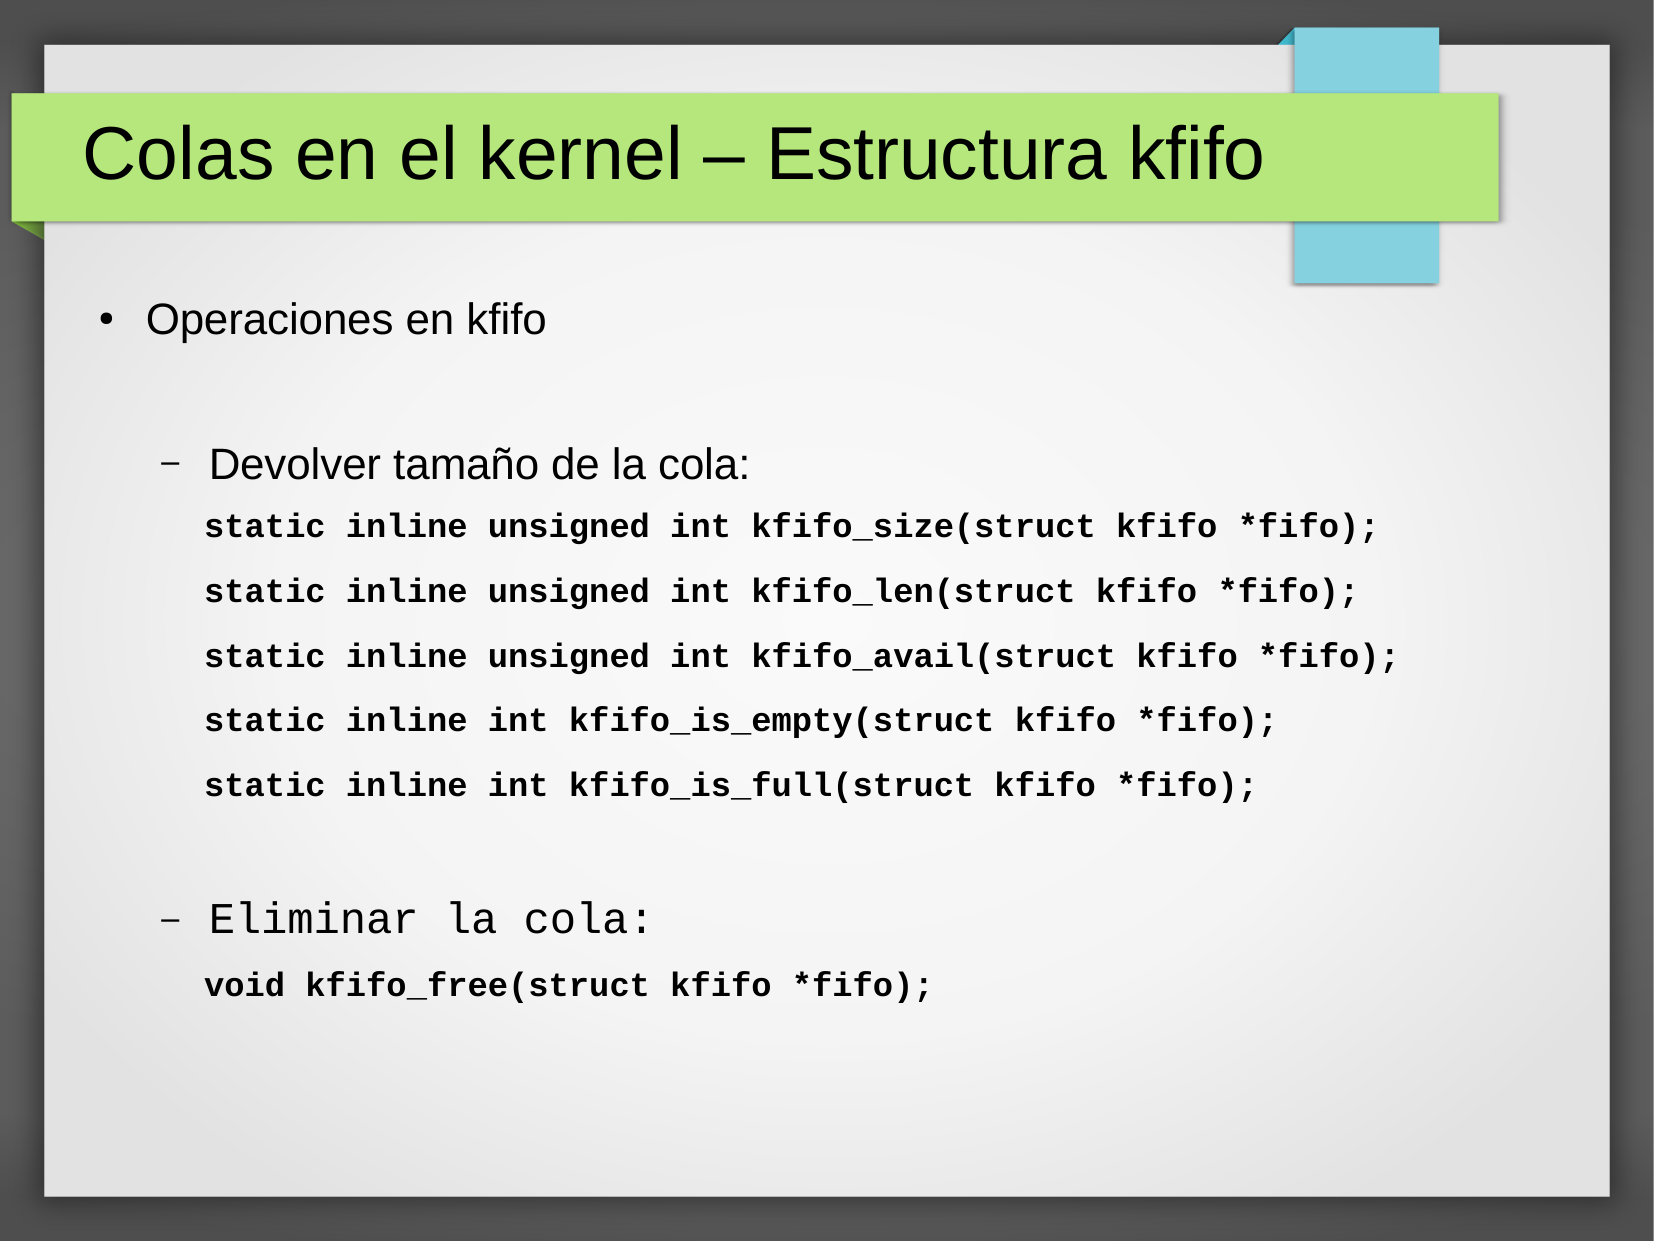

# Colas en el kernel – Estructura kfifo
Operaciones en kfifo
Devolver tamaño de la cola:
 static inline unsigned int kfifo_size(struct kfifo *fifo);
 static inline unsigned int kfifo_len(struct kfifo *fifo);
 static inline unsigned int kfifo_avail(struct kfifo *fifo);
 static inline int kfifo_is_empty(struct kfifo *fifo);
 static inline int kfifo_is_full(struct kfifo *fifo);
Eliminar la cola:
 void kfifo_free(struct kfifo *fifo);